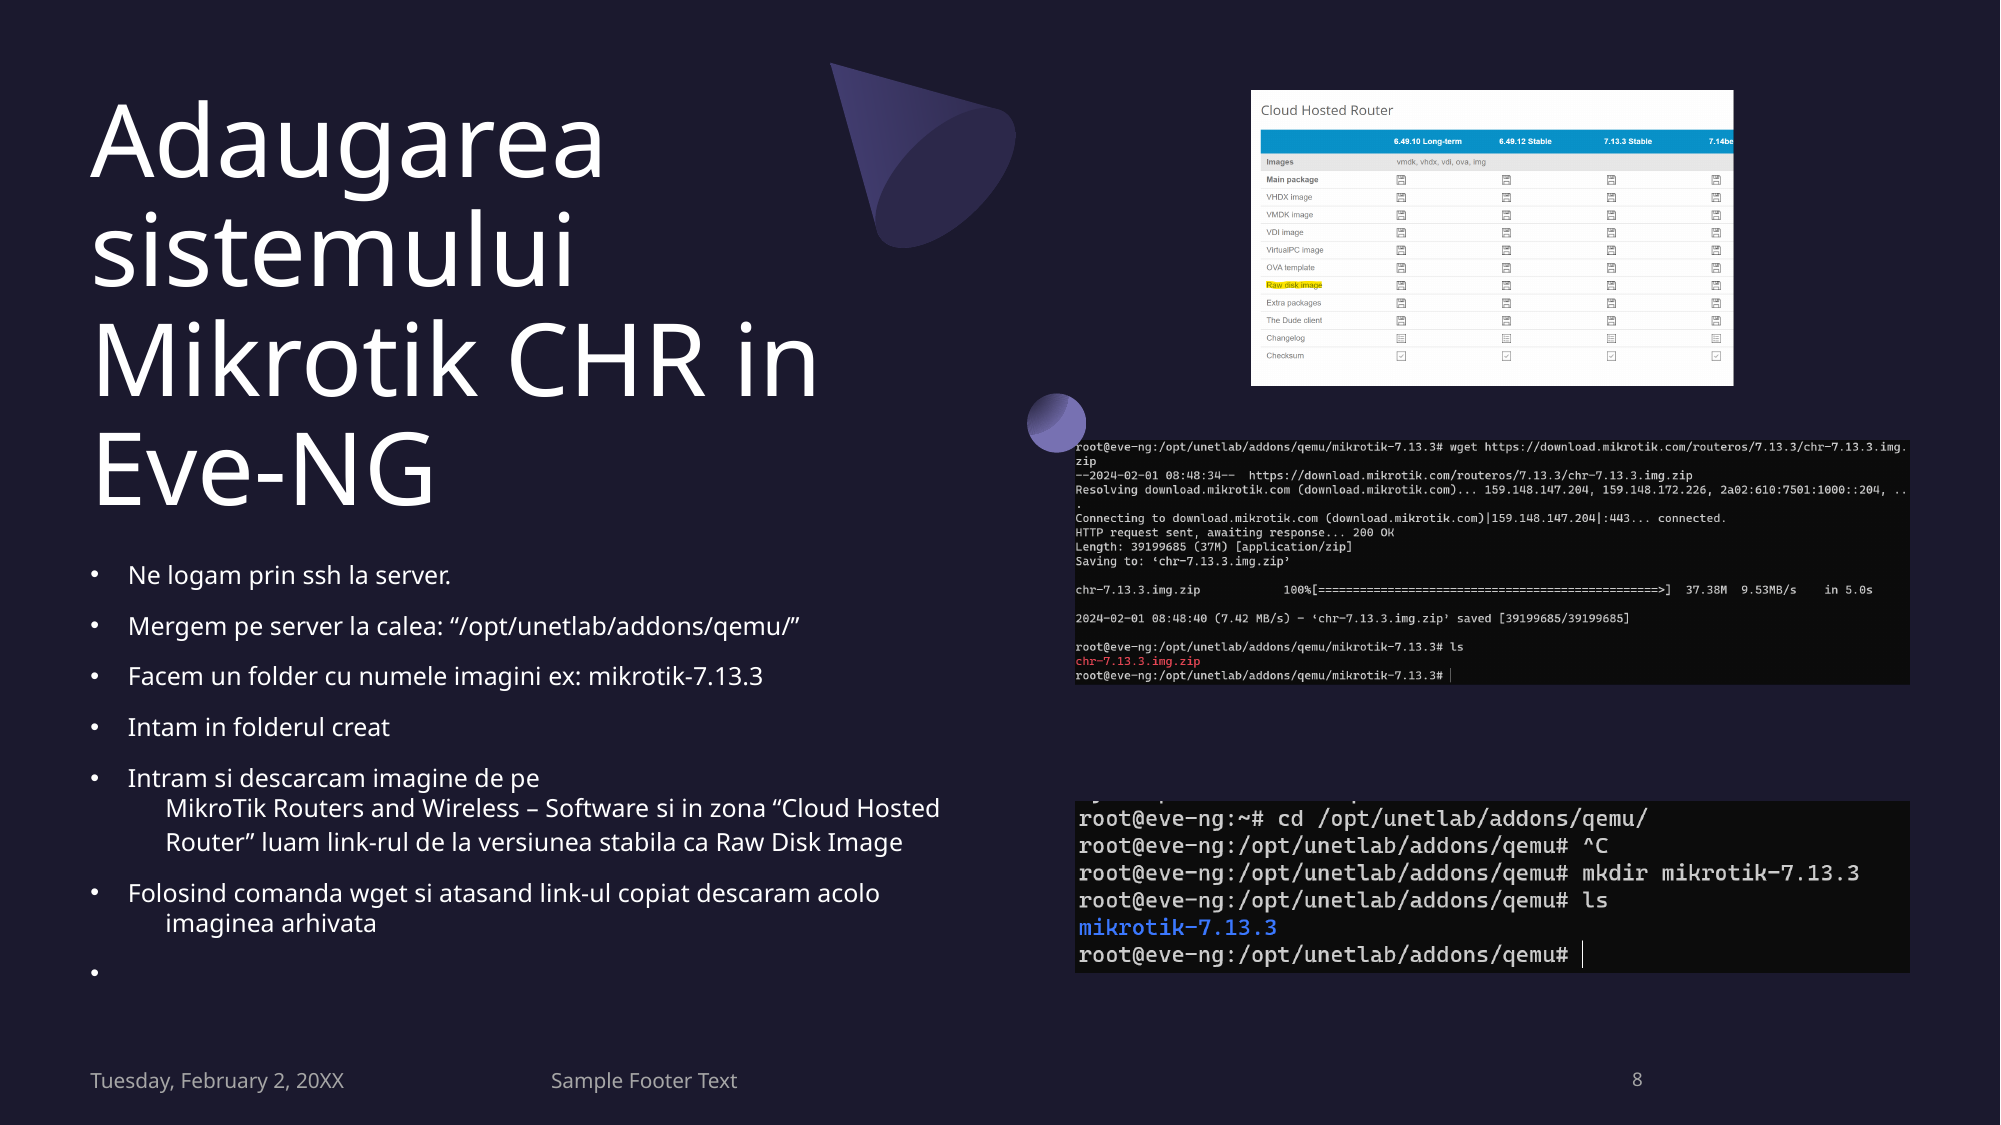

# Adaugarea sistemului Mikrotik CHR in Eve-NG
Ne logam prin ssh la server.
Mergem pe server la calea: “/opt/unetlab/addons/qemu/”
Facem un folder cu numele imagini ex: mikrotik-7.13.3
Intam in folderul creat
Intram si descarcam imagine de pe MikroTik Routers and Wireless – Software si in zona “Cloud Hosted Router” luam link-rul de la versiunea stabila ca Raw Disk Image
Folosind comanda wget si atasand link-ul copiat descaram acolo imaginea arhivata
Tuesday, February 2, 20XX
Sample Footer Text